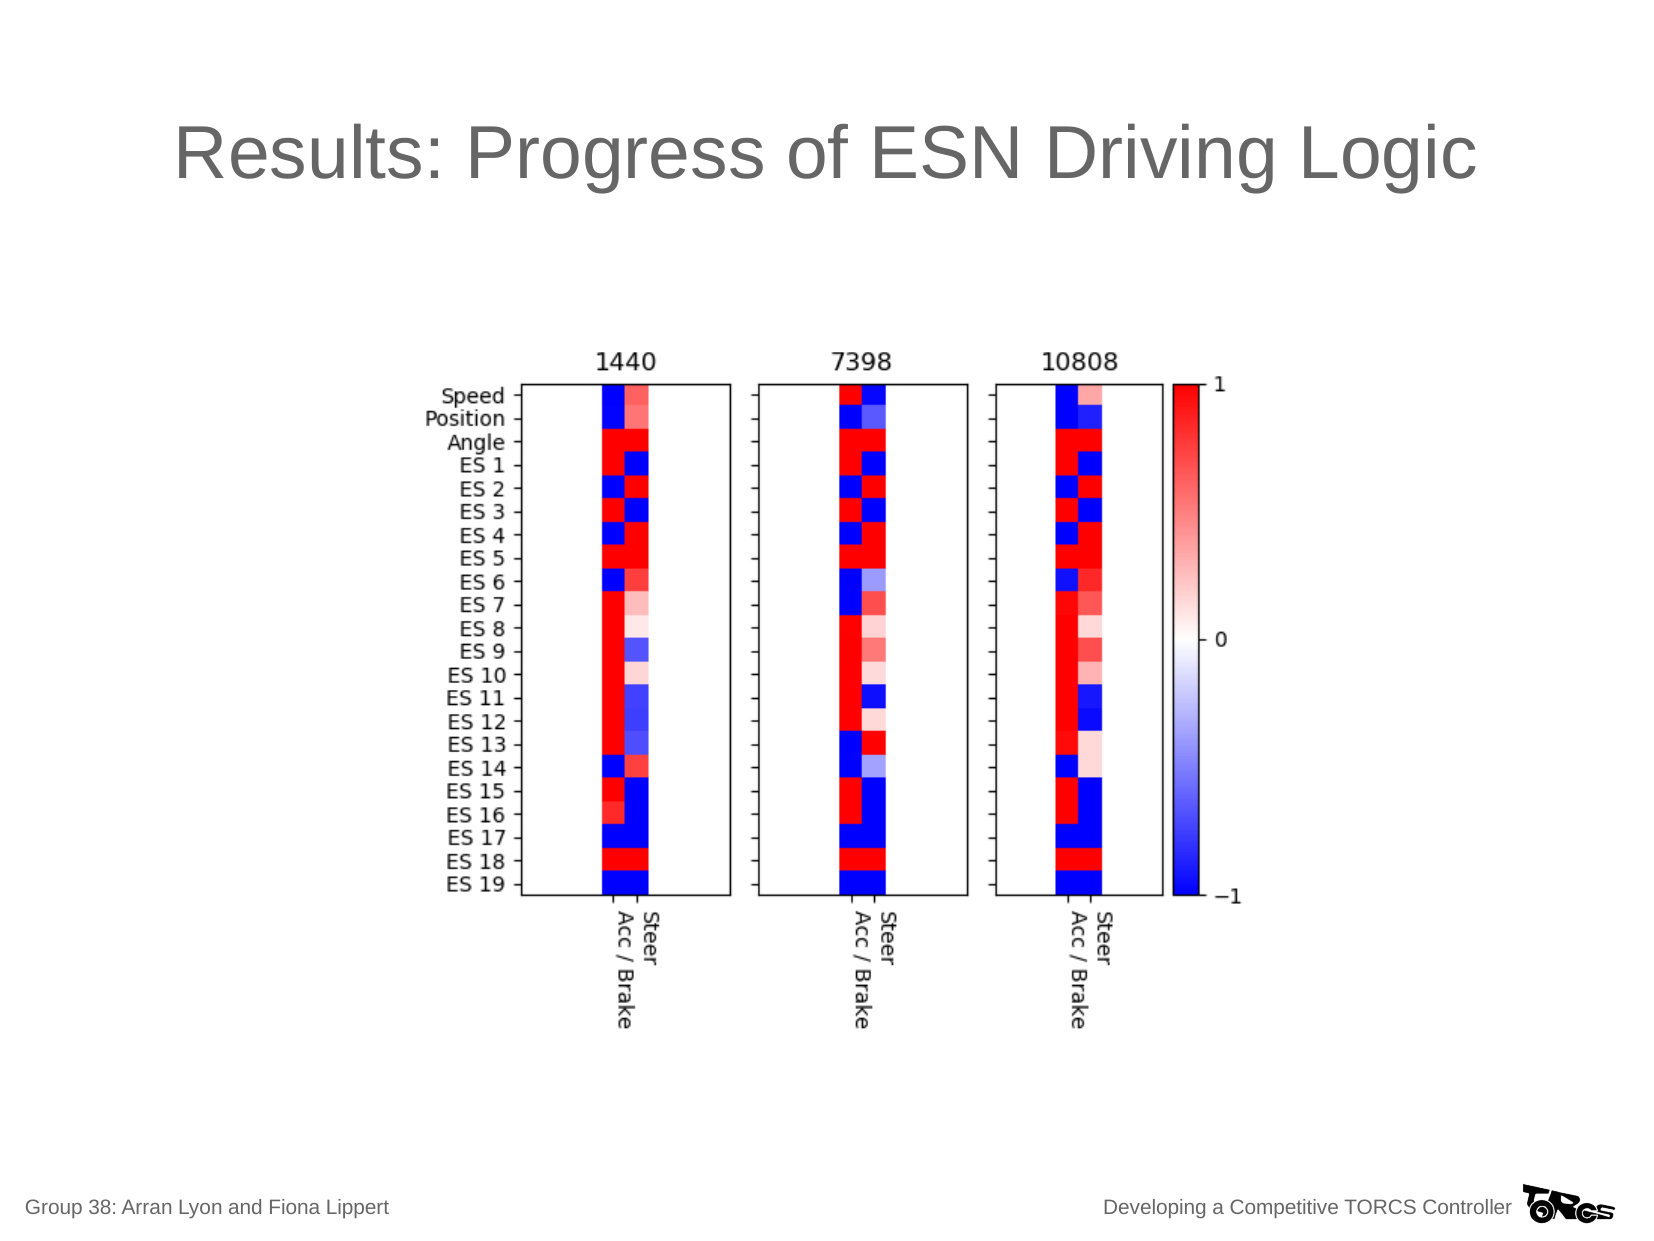

# Results: Progress of ESN Driving Logic